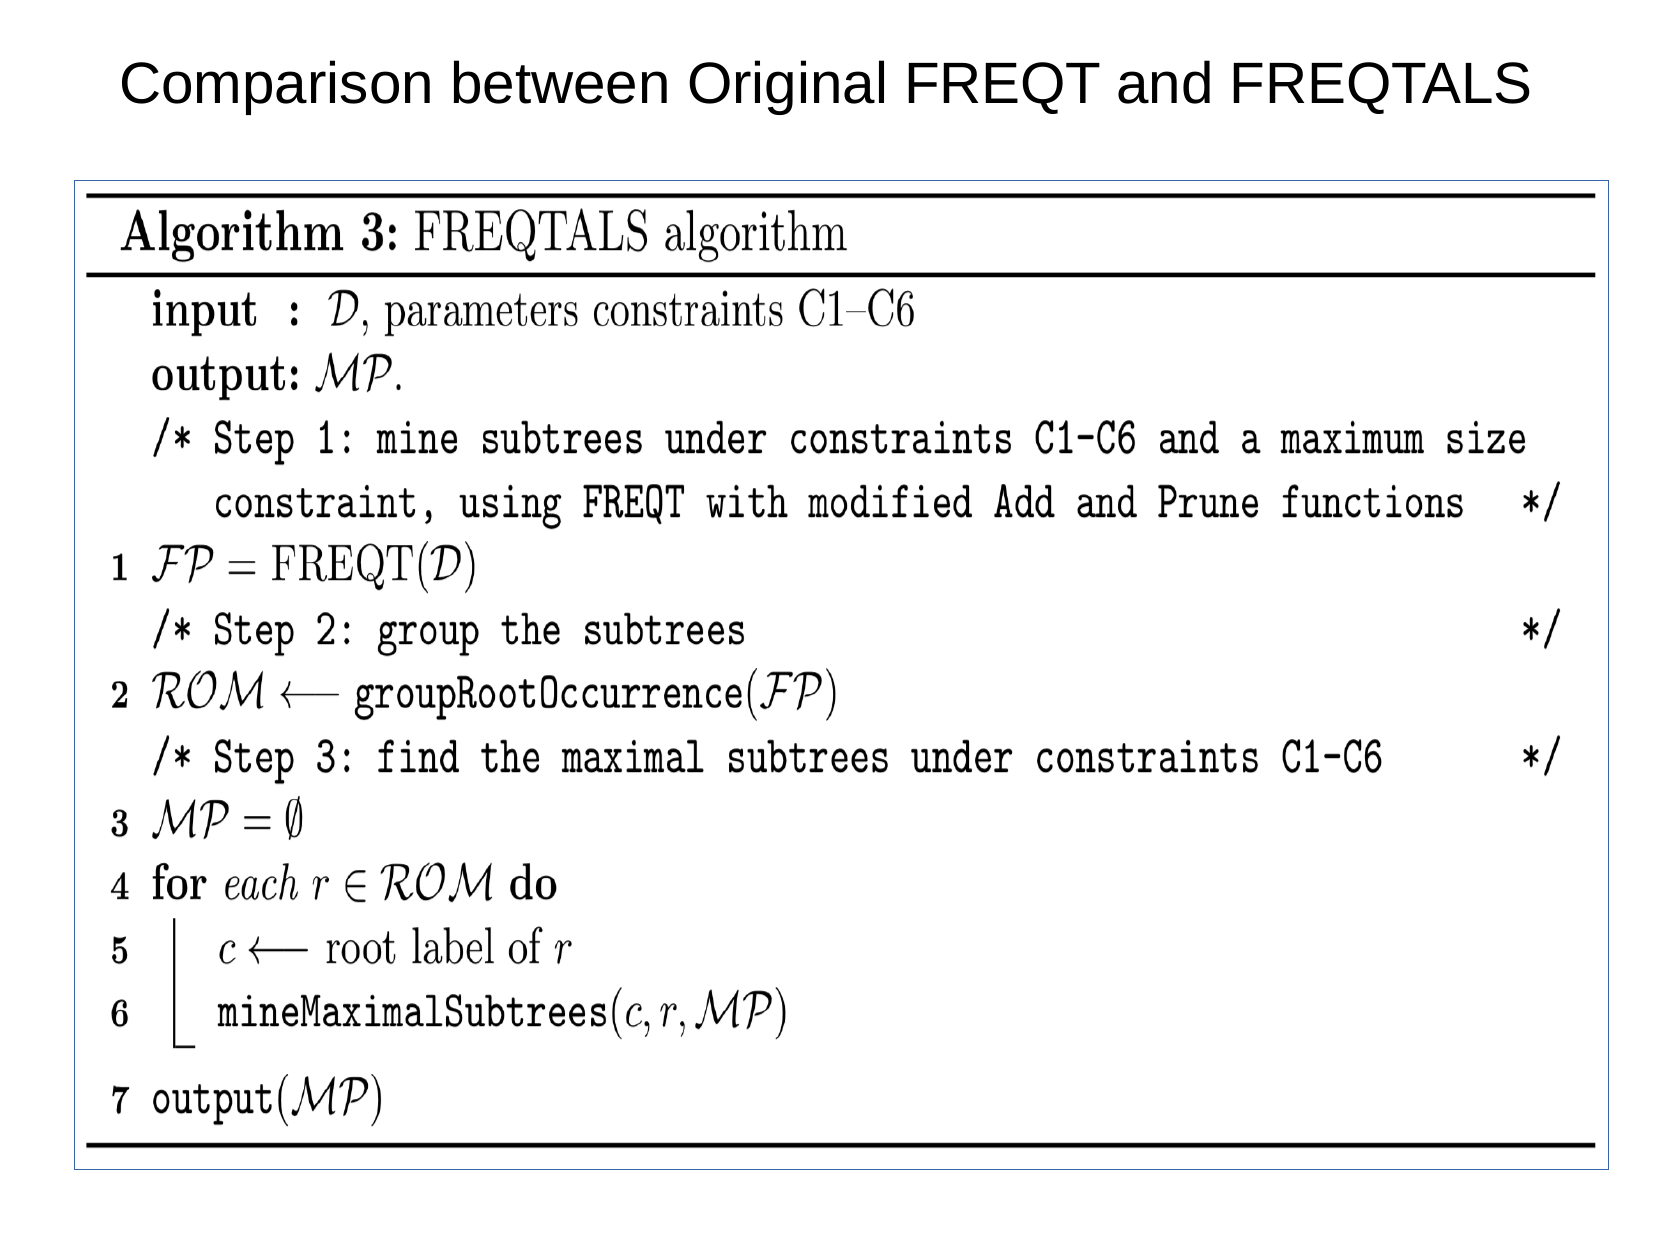

# Comparison between Original FREQT and FREQTALS
20